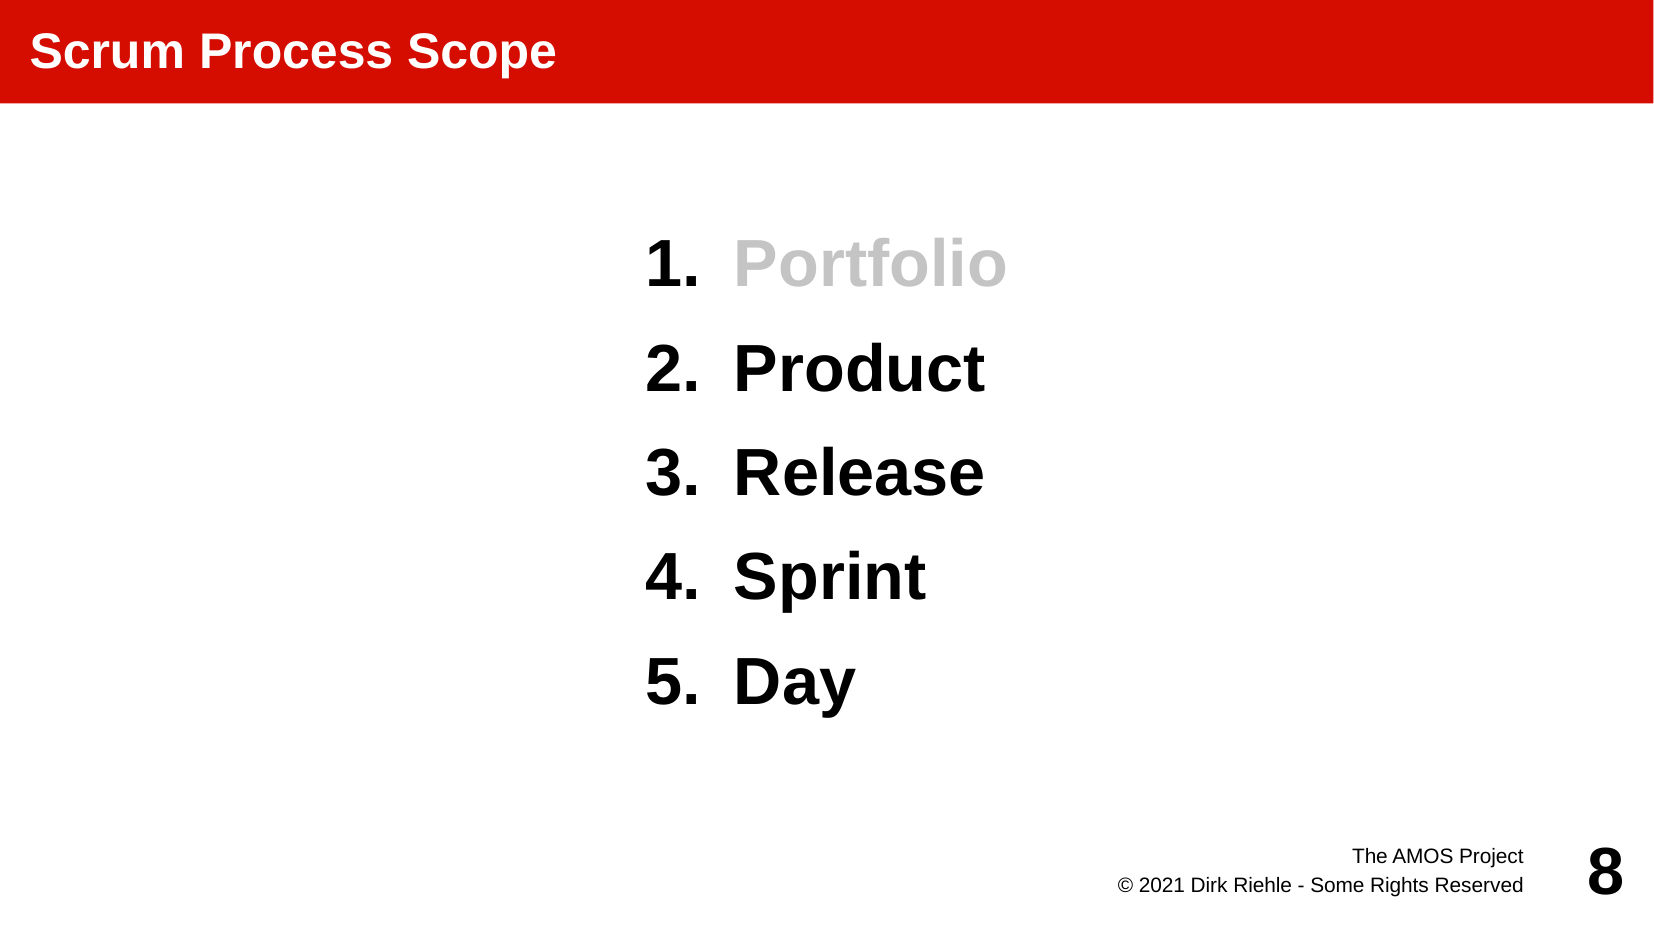

# Scrum Process Scope
Portfolio
Product
Release
Sprint
Day
The AMOS Project
8
© 2021 Dirk Riehle - Some Rights Reserved